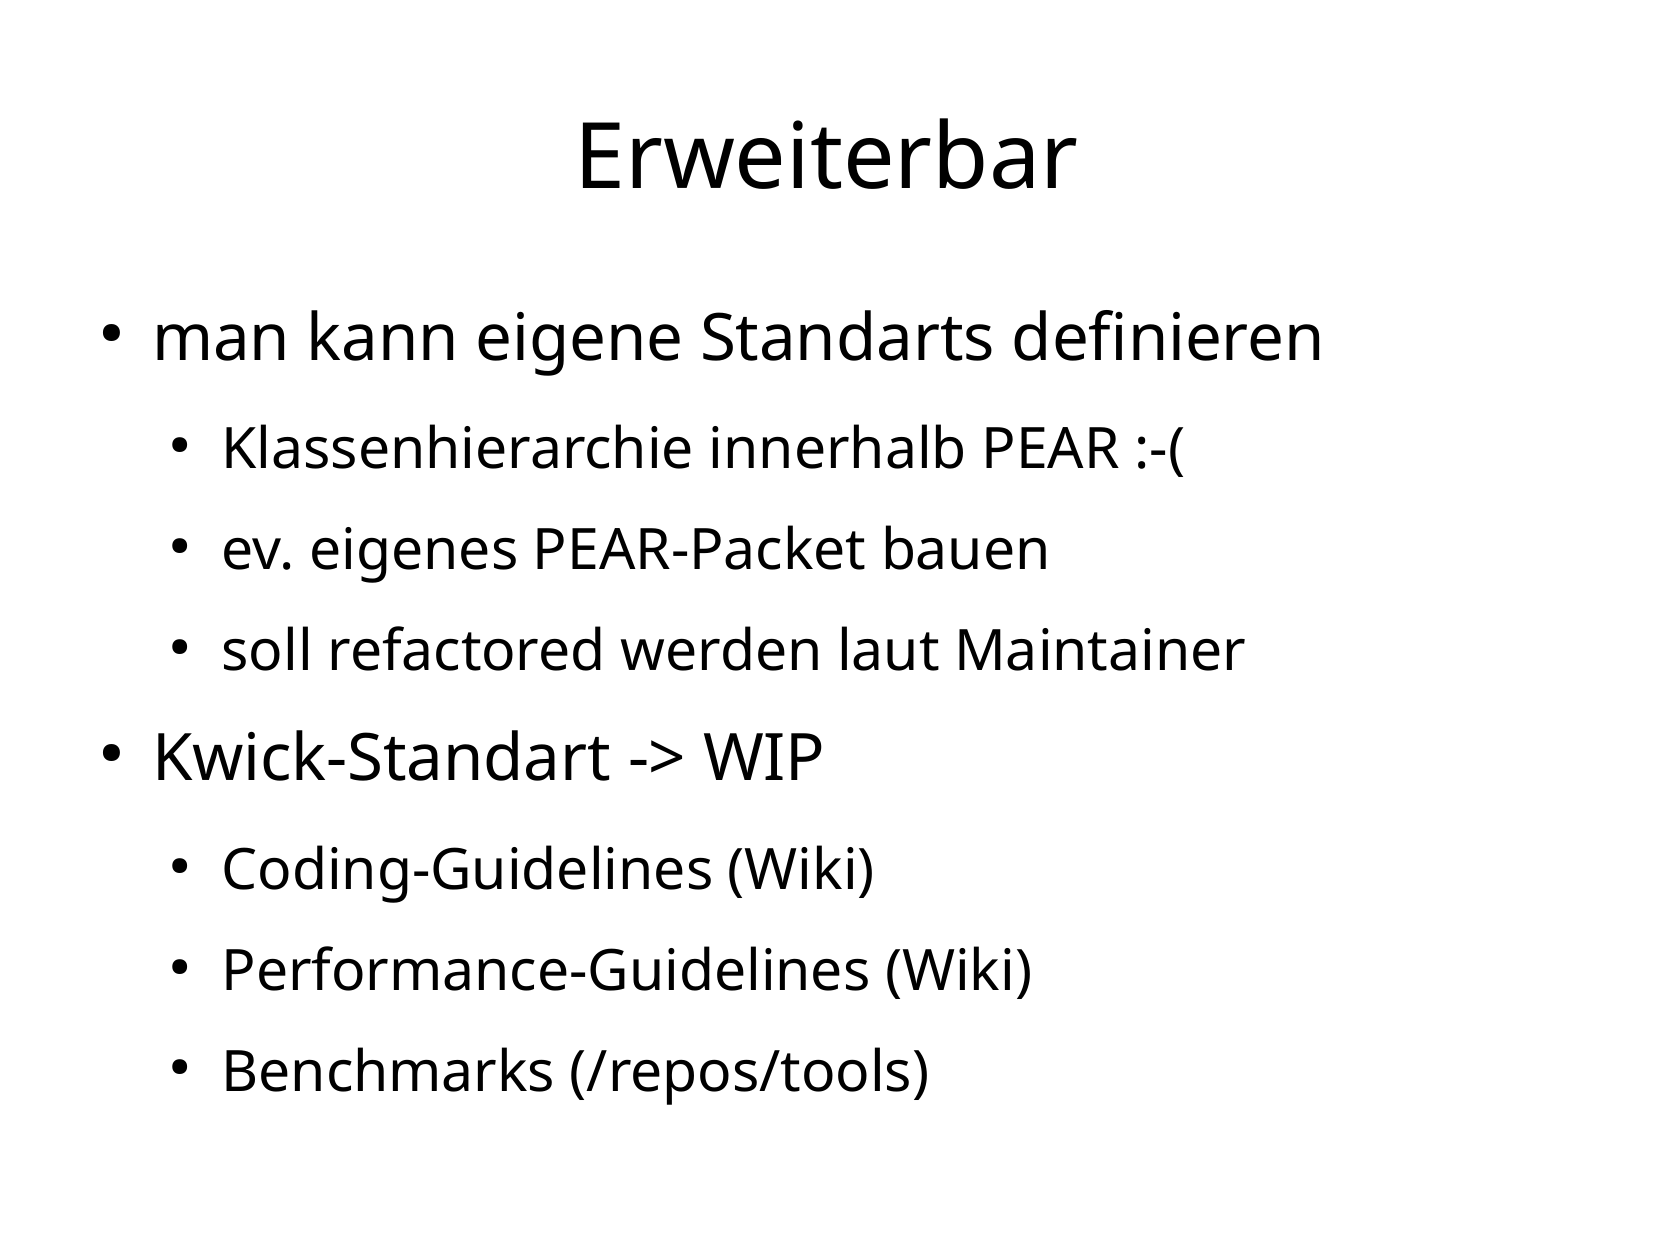

# Erweiterbar
man kann eigene Standarts definieren
Klassenhierarchie innerhalb PEAR :-(
ev. eigenes PEAR-Packet bauen
soll refactored werden laut Maintainer
Kwick-Standart -> WIP
Coding-Guidelines (Wiki)
Performance-Guidelines (Wiki)
Benchmarks (/repos/tools)